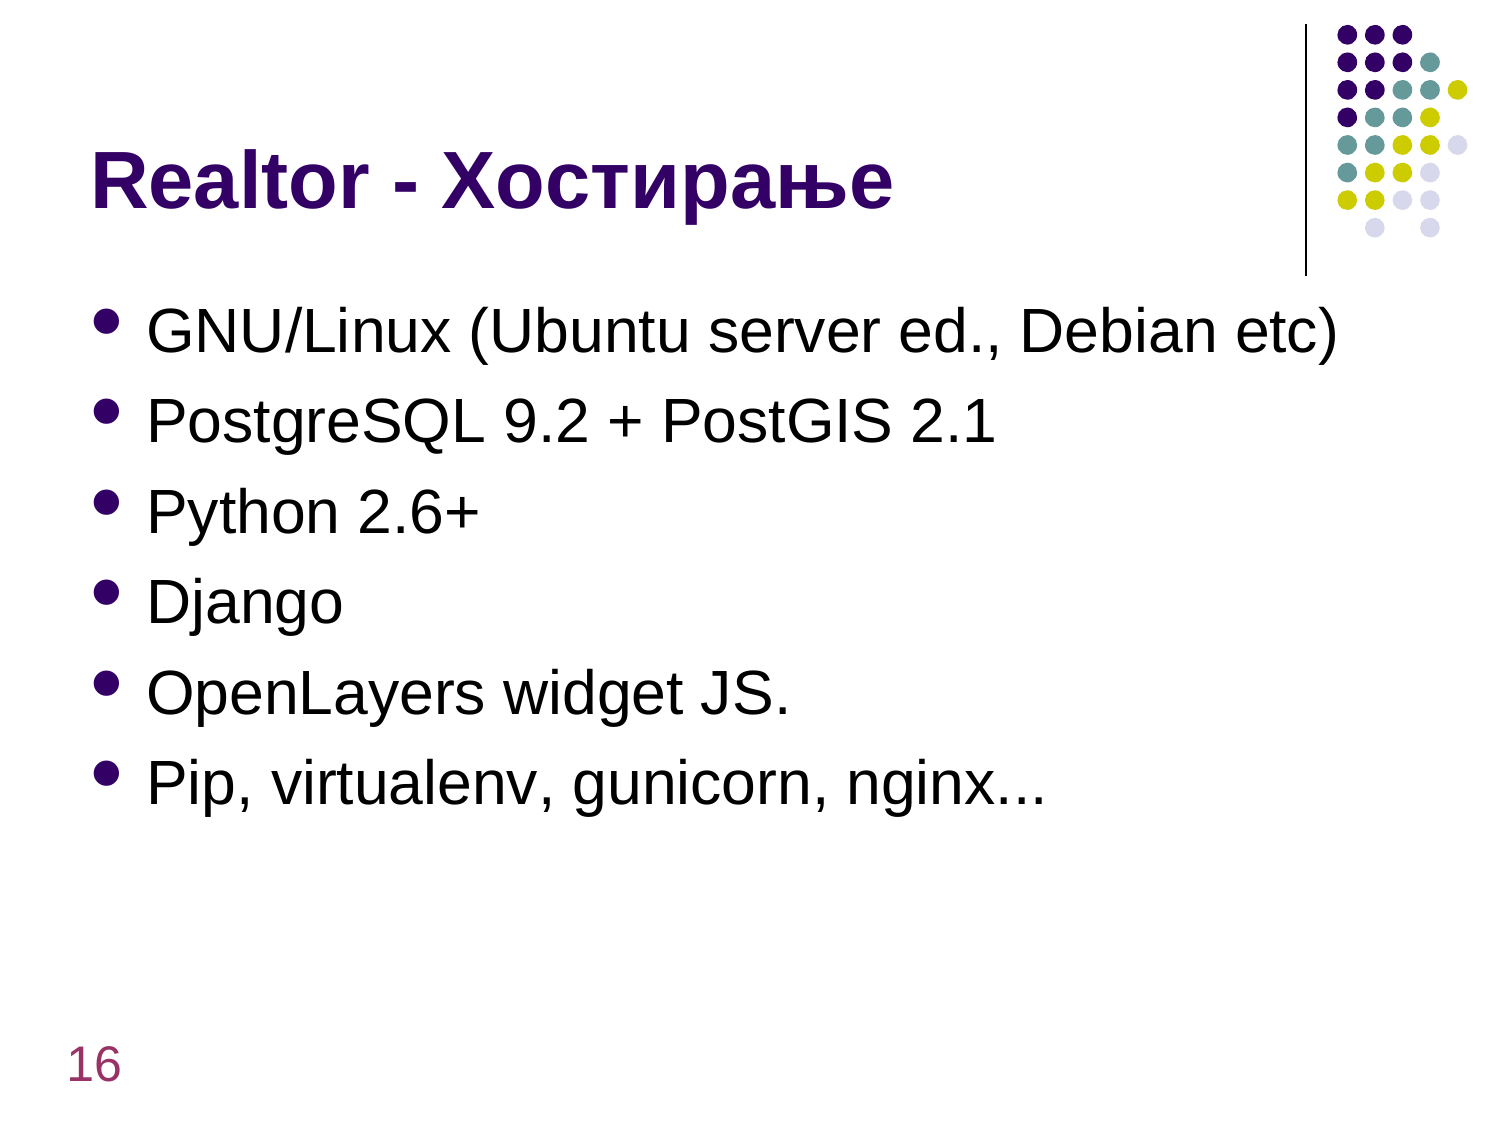

# Realtor - Хостирање
GNU/Linux (Ubuntu server ed., Debian etc)
PostgreSQL 9.2 + PostGIS 2.1
Python 2.6+
Django
OpenLayers widget JS.
Pip, virtualenv, gunicorn, nginx...